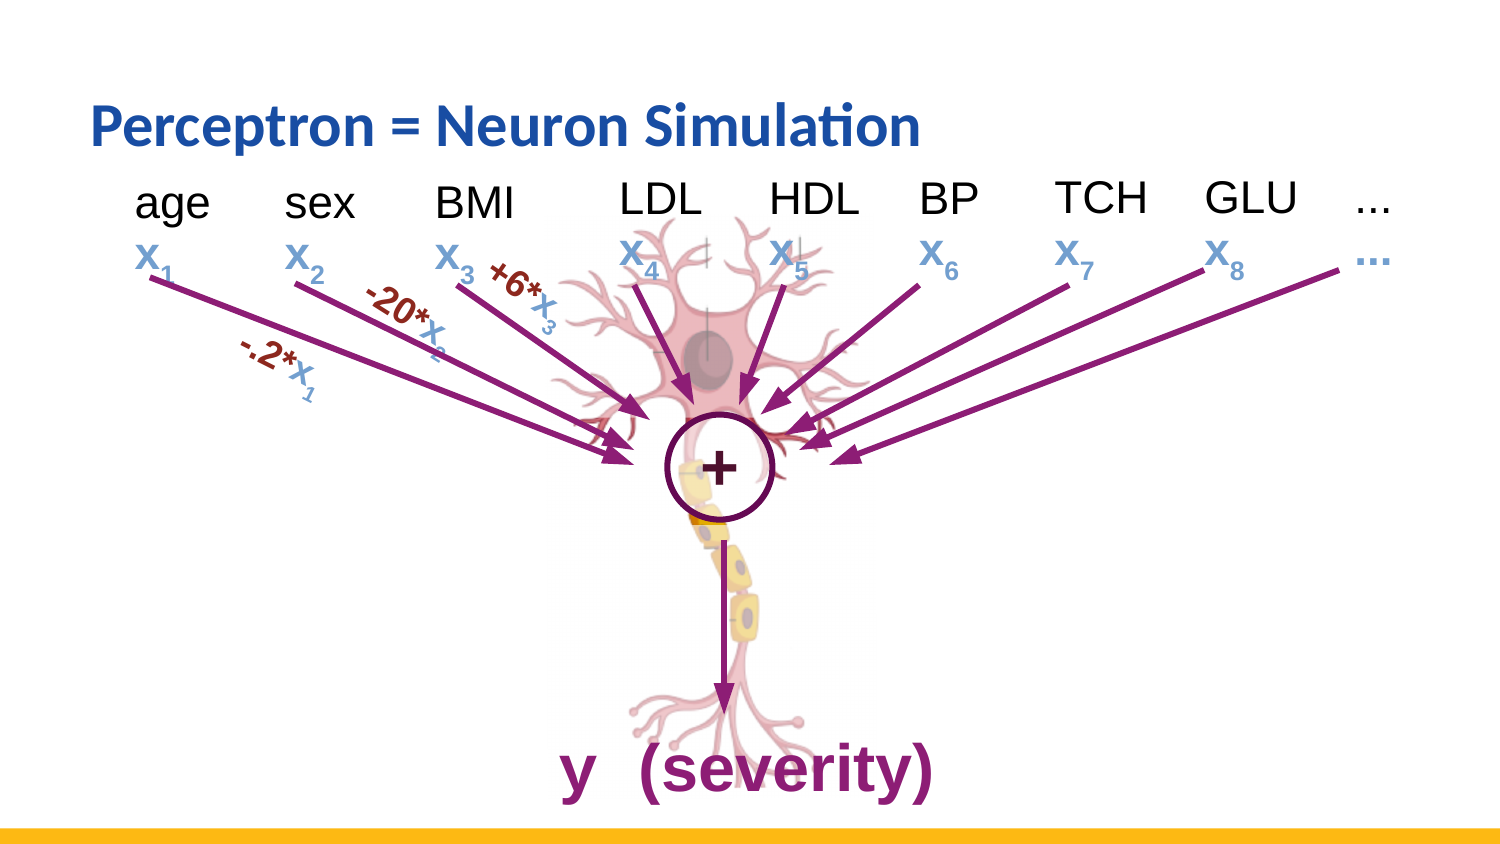

# Perceptron = Neuron Simulation
TCH	GLU	...
x7		x8		...
	LDL	HDL	BP
	x4		x5		x6
age	sex		BMI
x1		x2	 	x3
+6*x3
-20*x2
-.2*x1
+
y (severity)